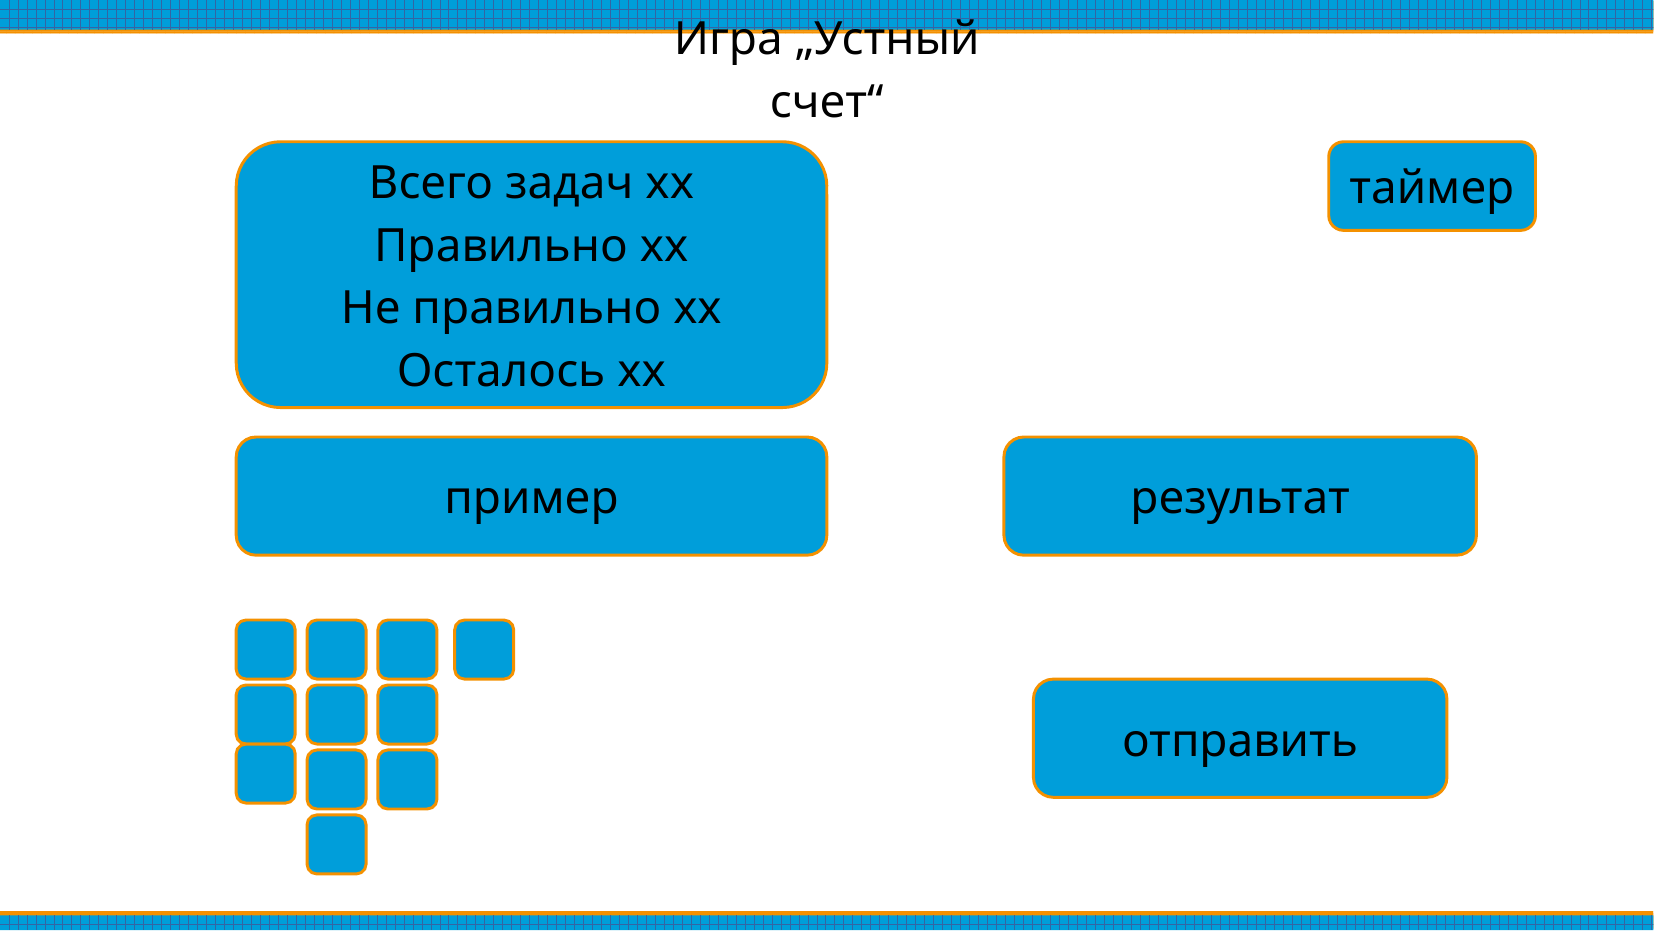

Игра „Устный счет“
Всего задач хх
Правильно хх
Не правильно хх
Осталось хх
таймер
пример
результат
отправить